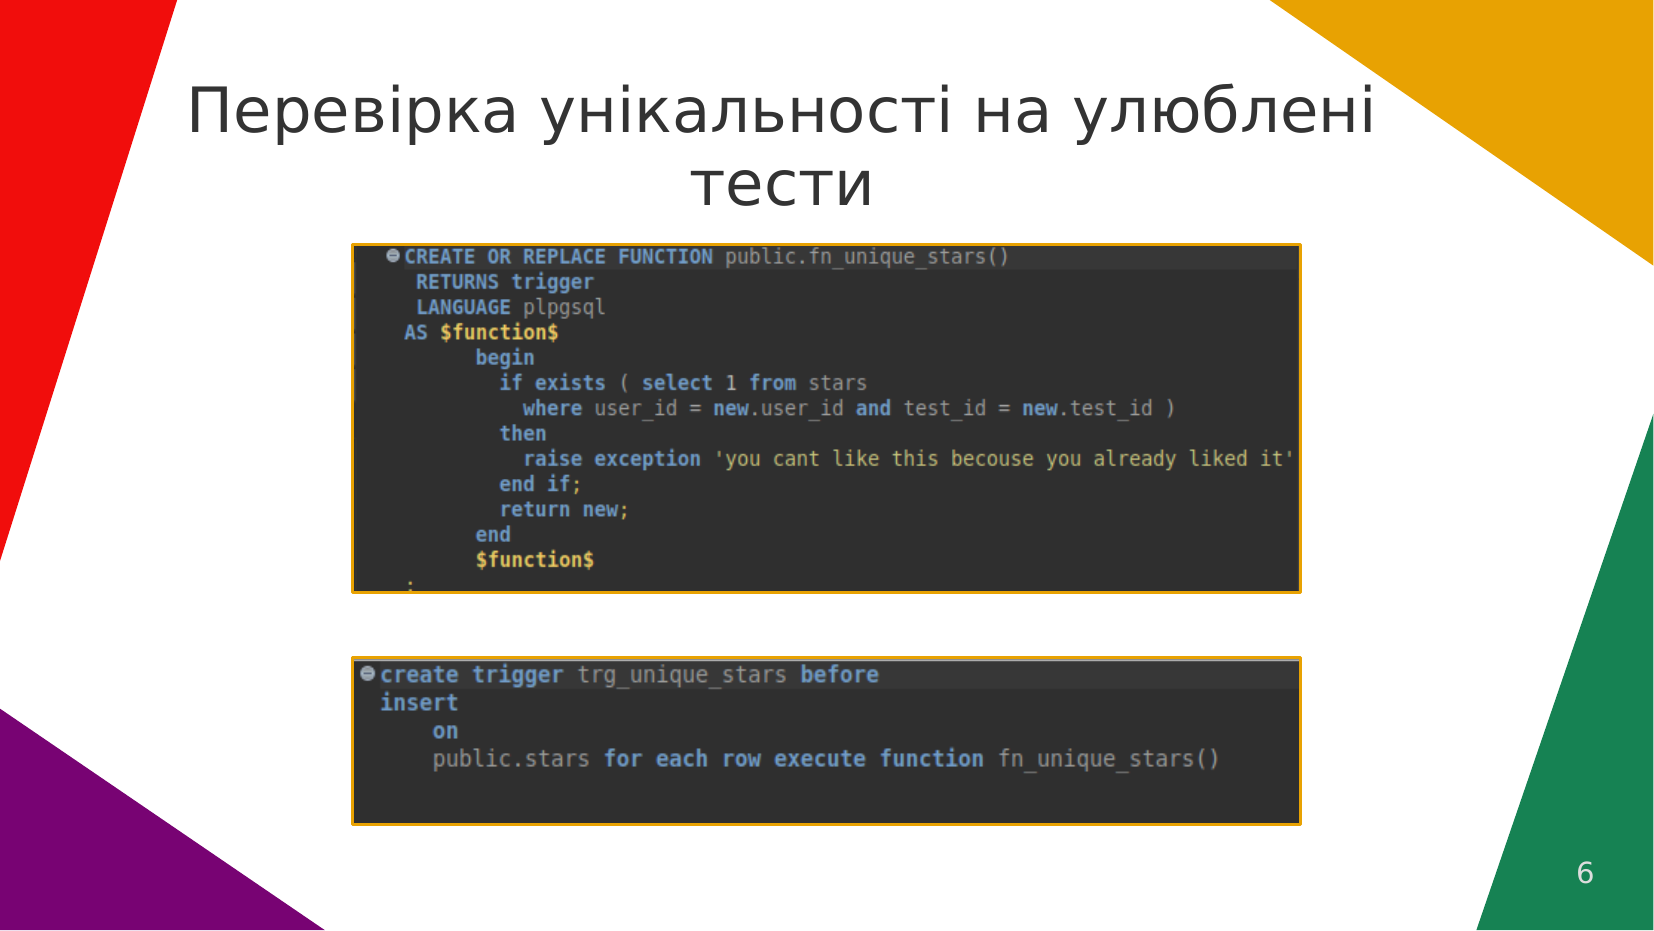

# Перевірка унікальності на улюблені тести
6